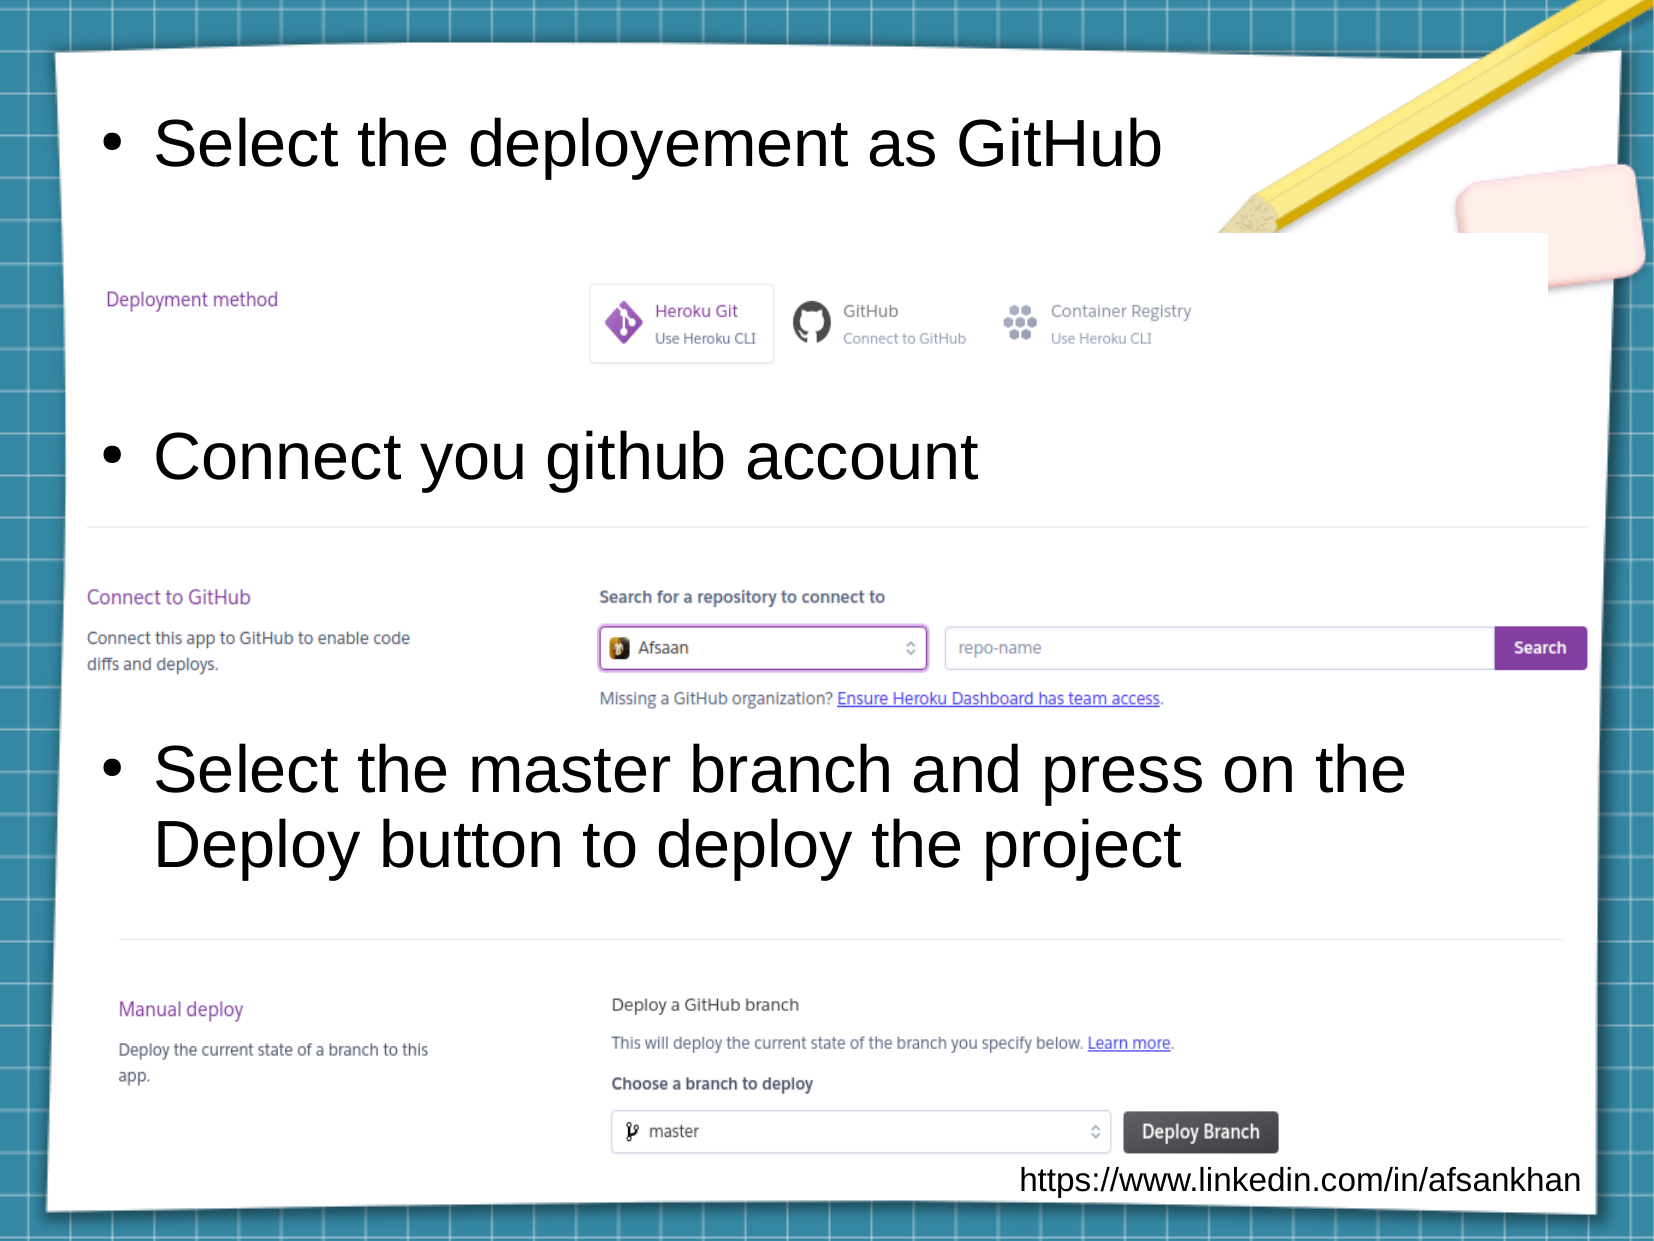

# Select the deployement as GitHub
Connect you github account
Select the master branch and press on the Deploy button to deploy the project
https://www.linkedin.com/in/afsankhan